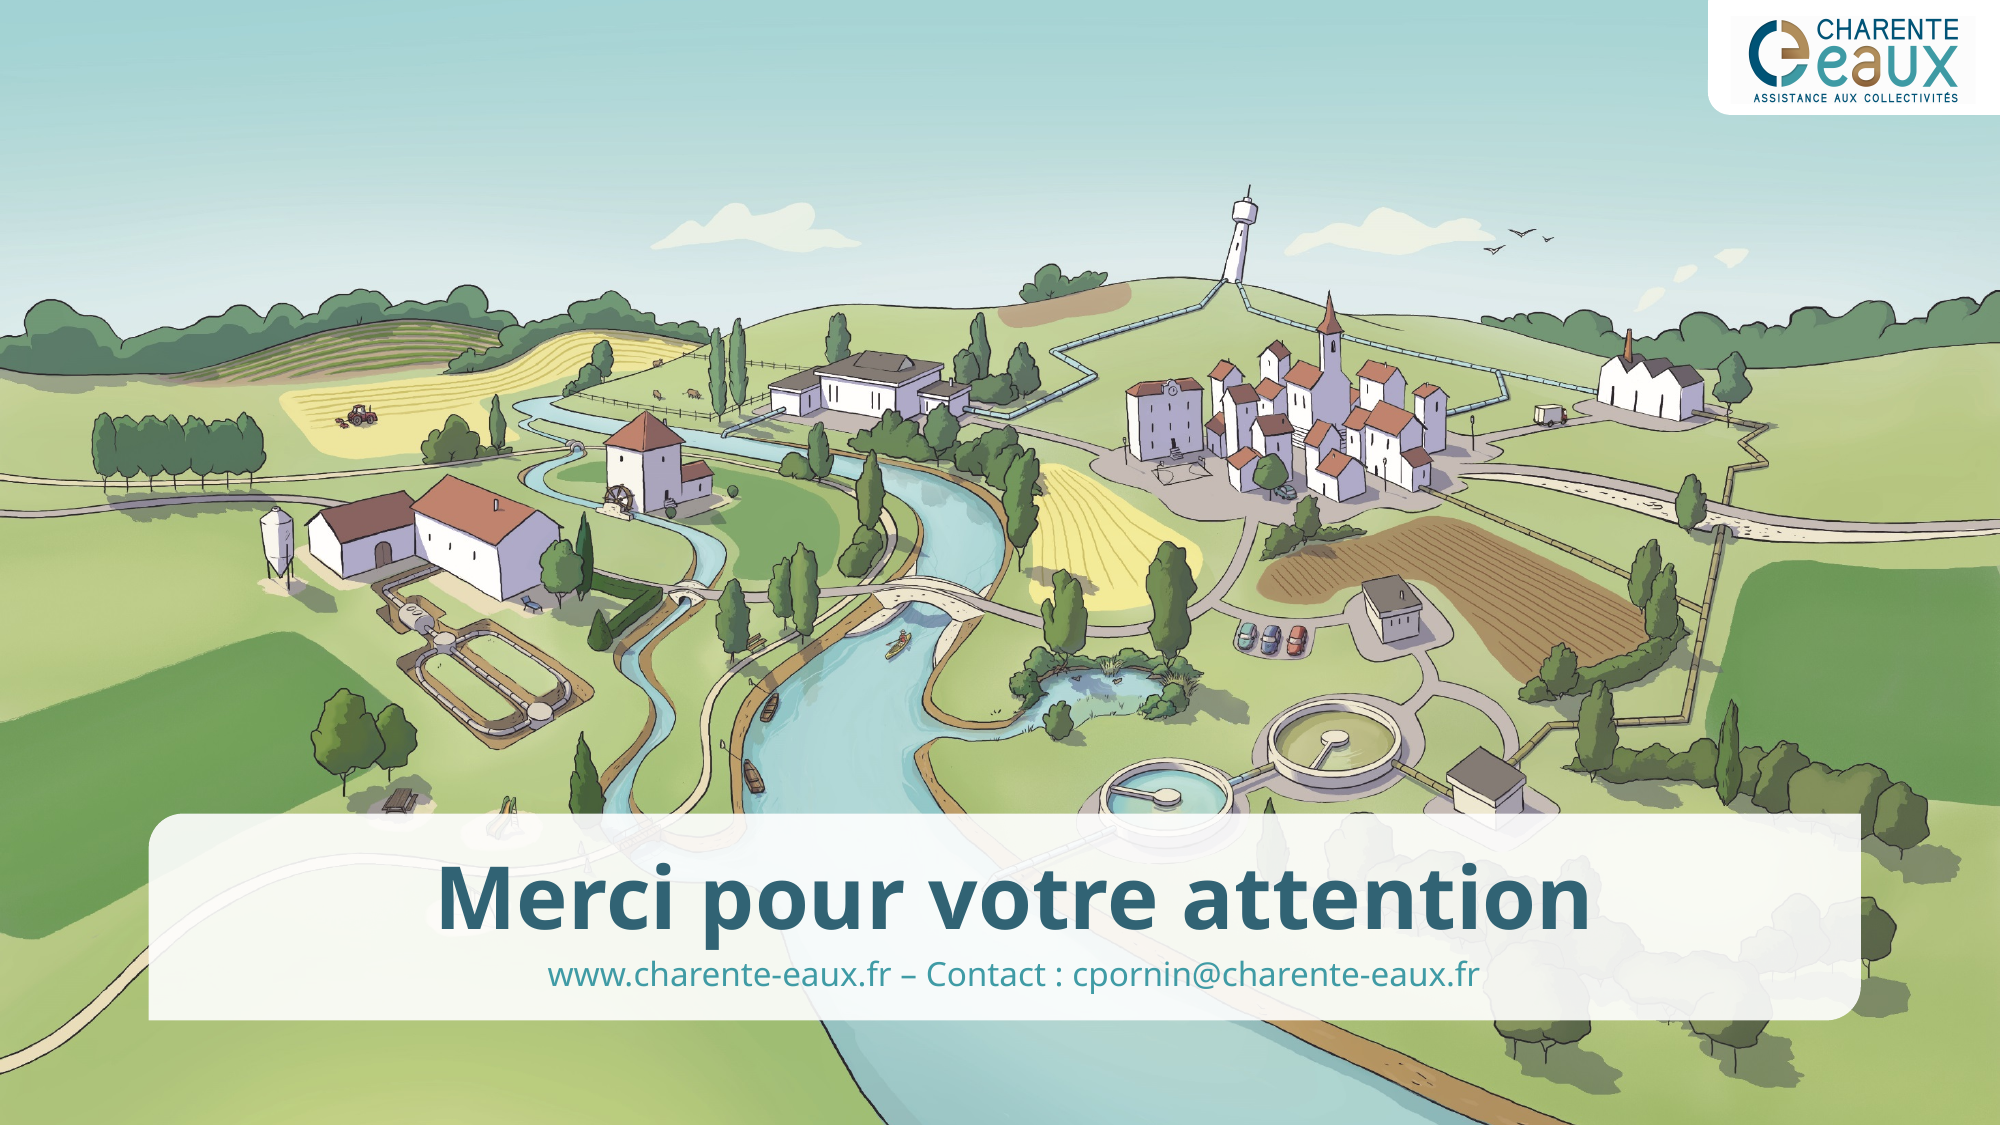

# Merci pour votre attention
www.charente-eaux.fr – Contact : cpornin@charente-eaux.fr